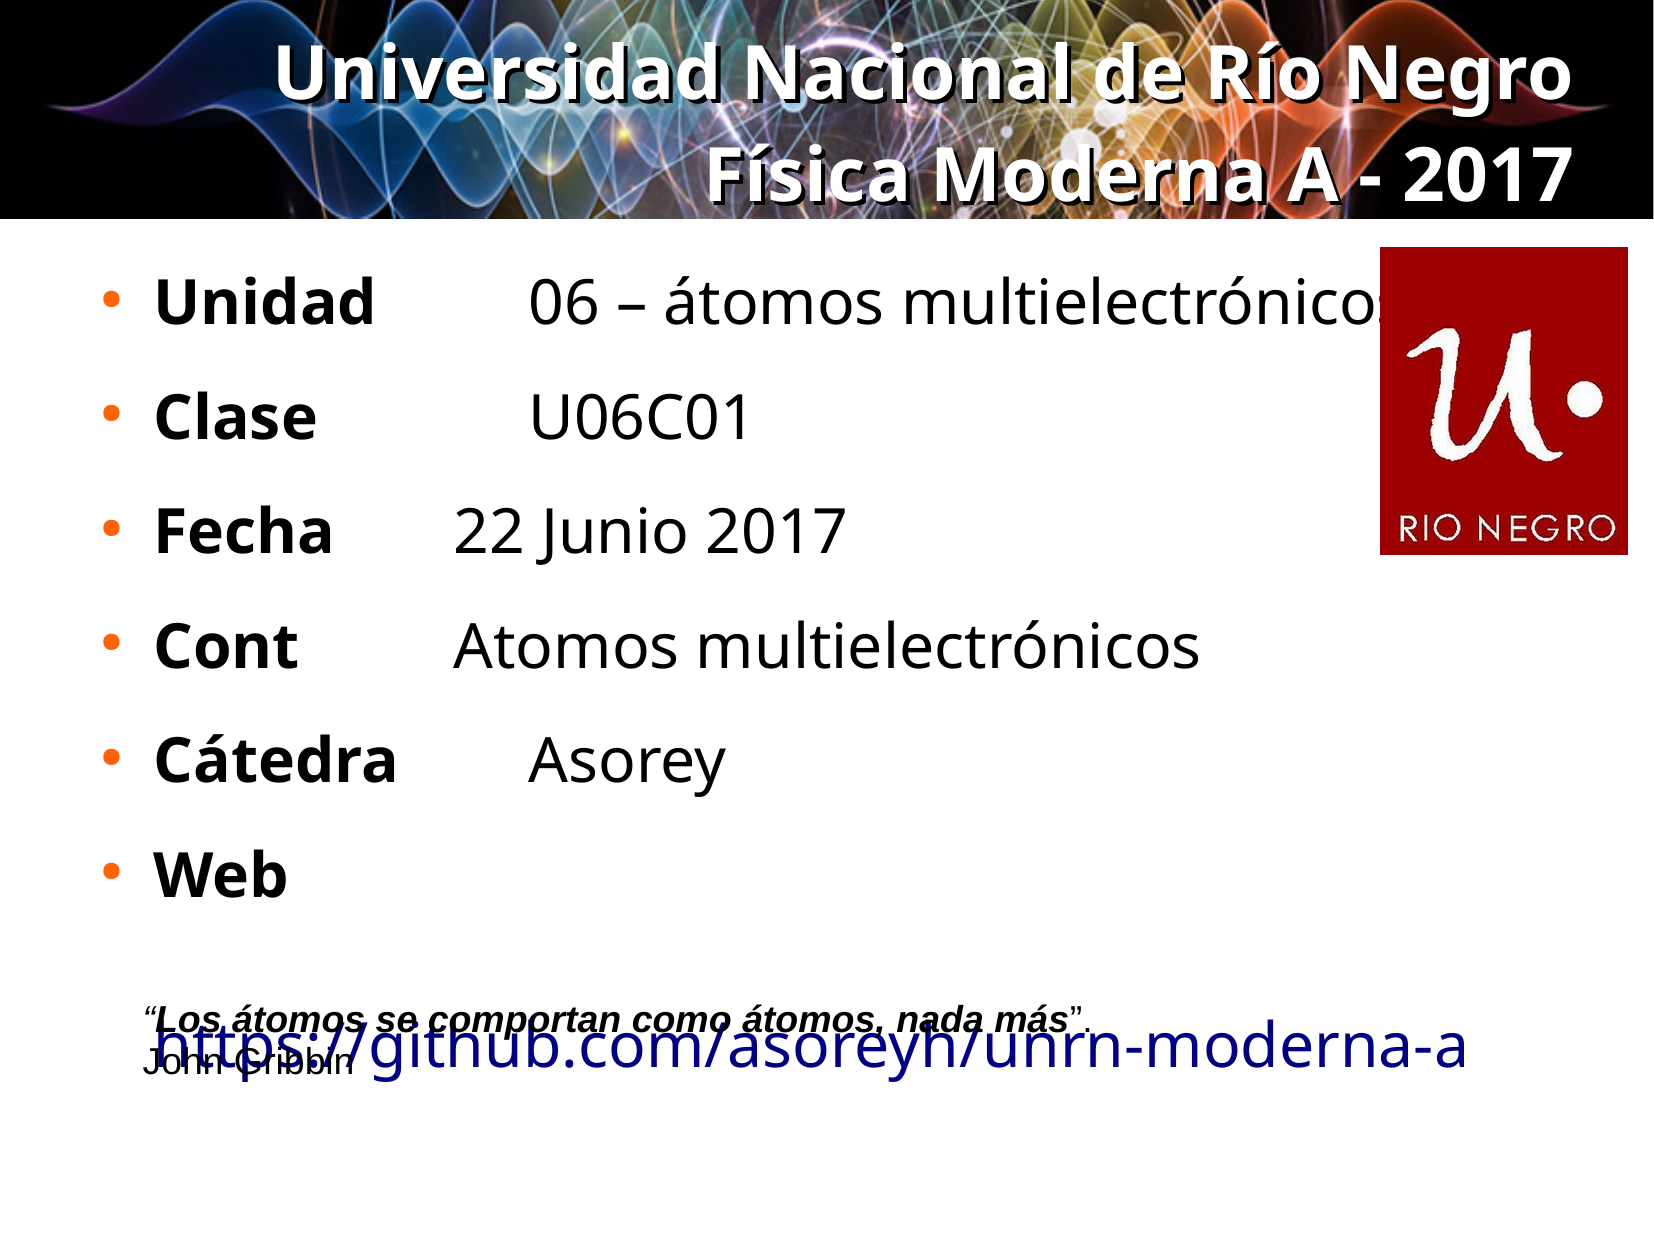

# Universidad Nacional de Río Negro Física Moderna A - 2017
Unidad 		06 – átomos multielectrónicos
Clase			U06C01
Fecha		22 Junio 2017
Cont			Atomos multielectrónicos
Cátedra		Asorey
Web
		https://github.com/asoreyh/unrn-moderna-a
“Los átomos se comportan como átomos, nada más”.
John Gribbin